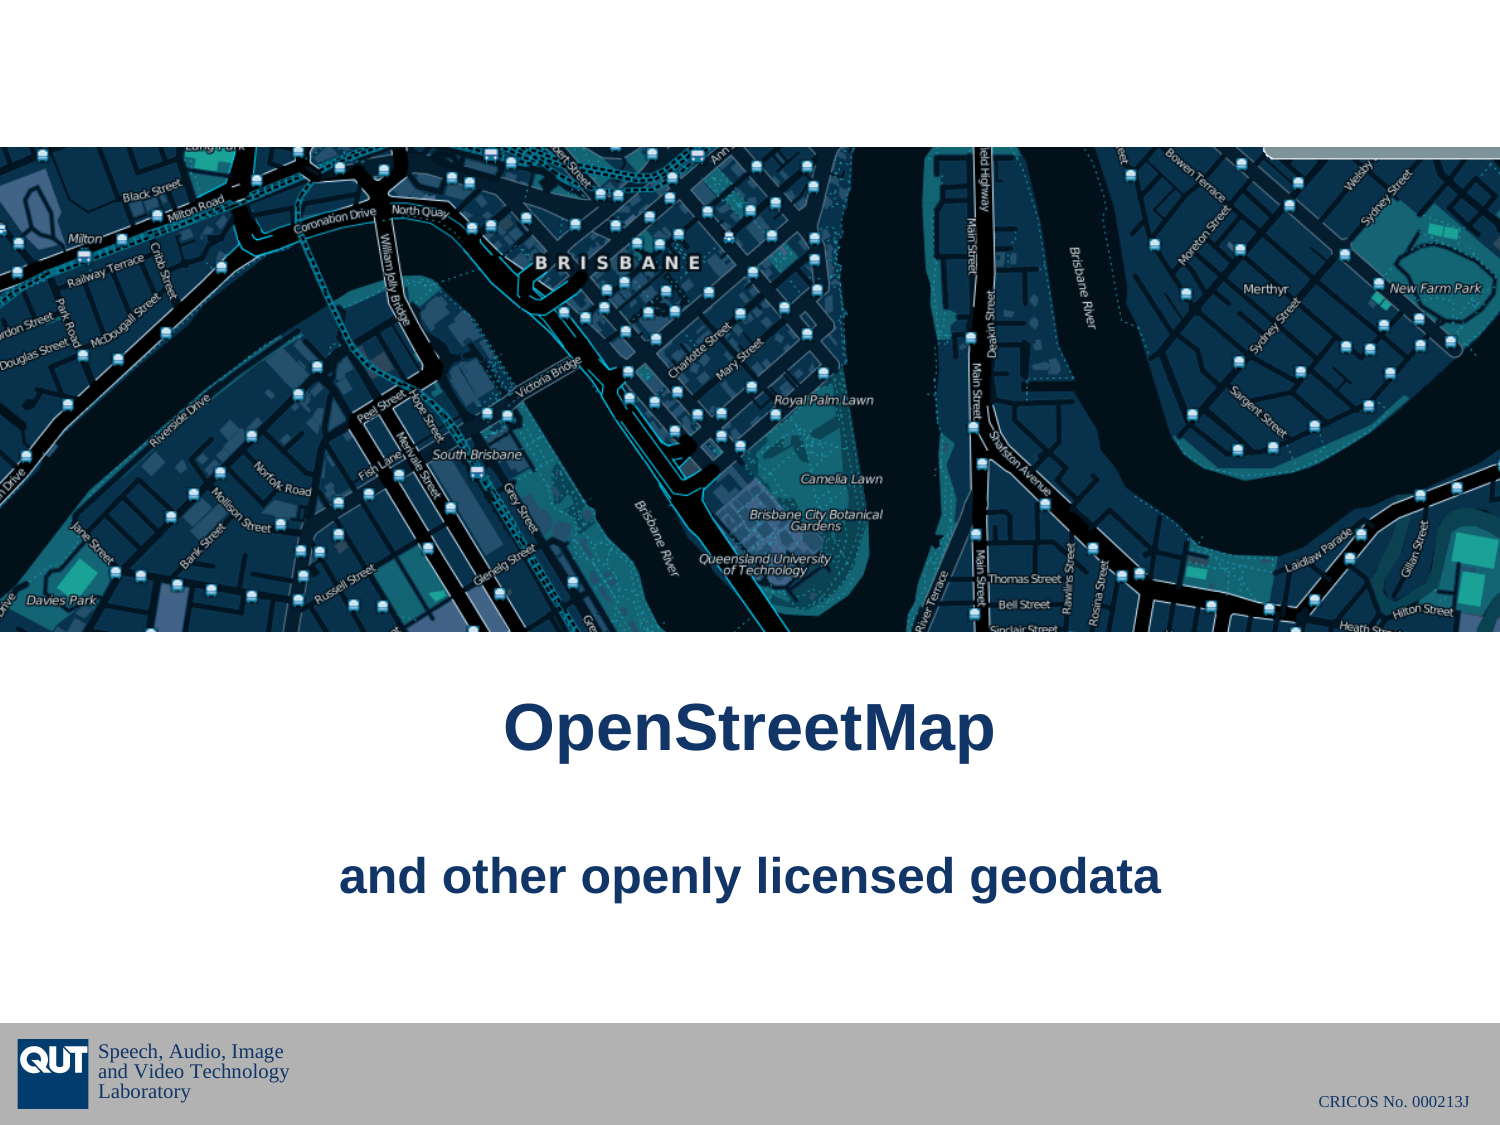

# OpenStreetMap and other openly licensed geodata